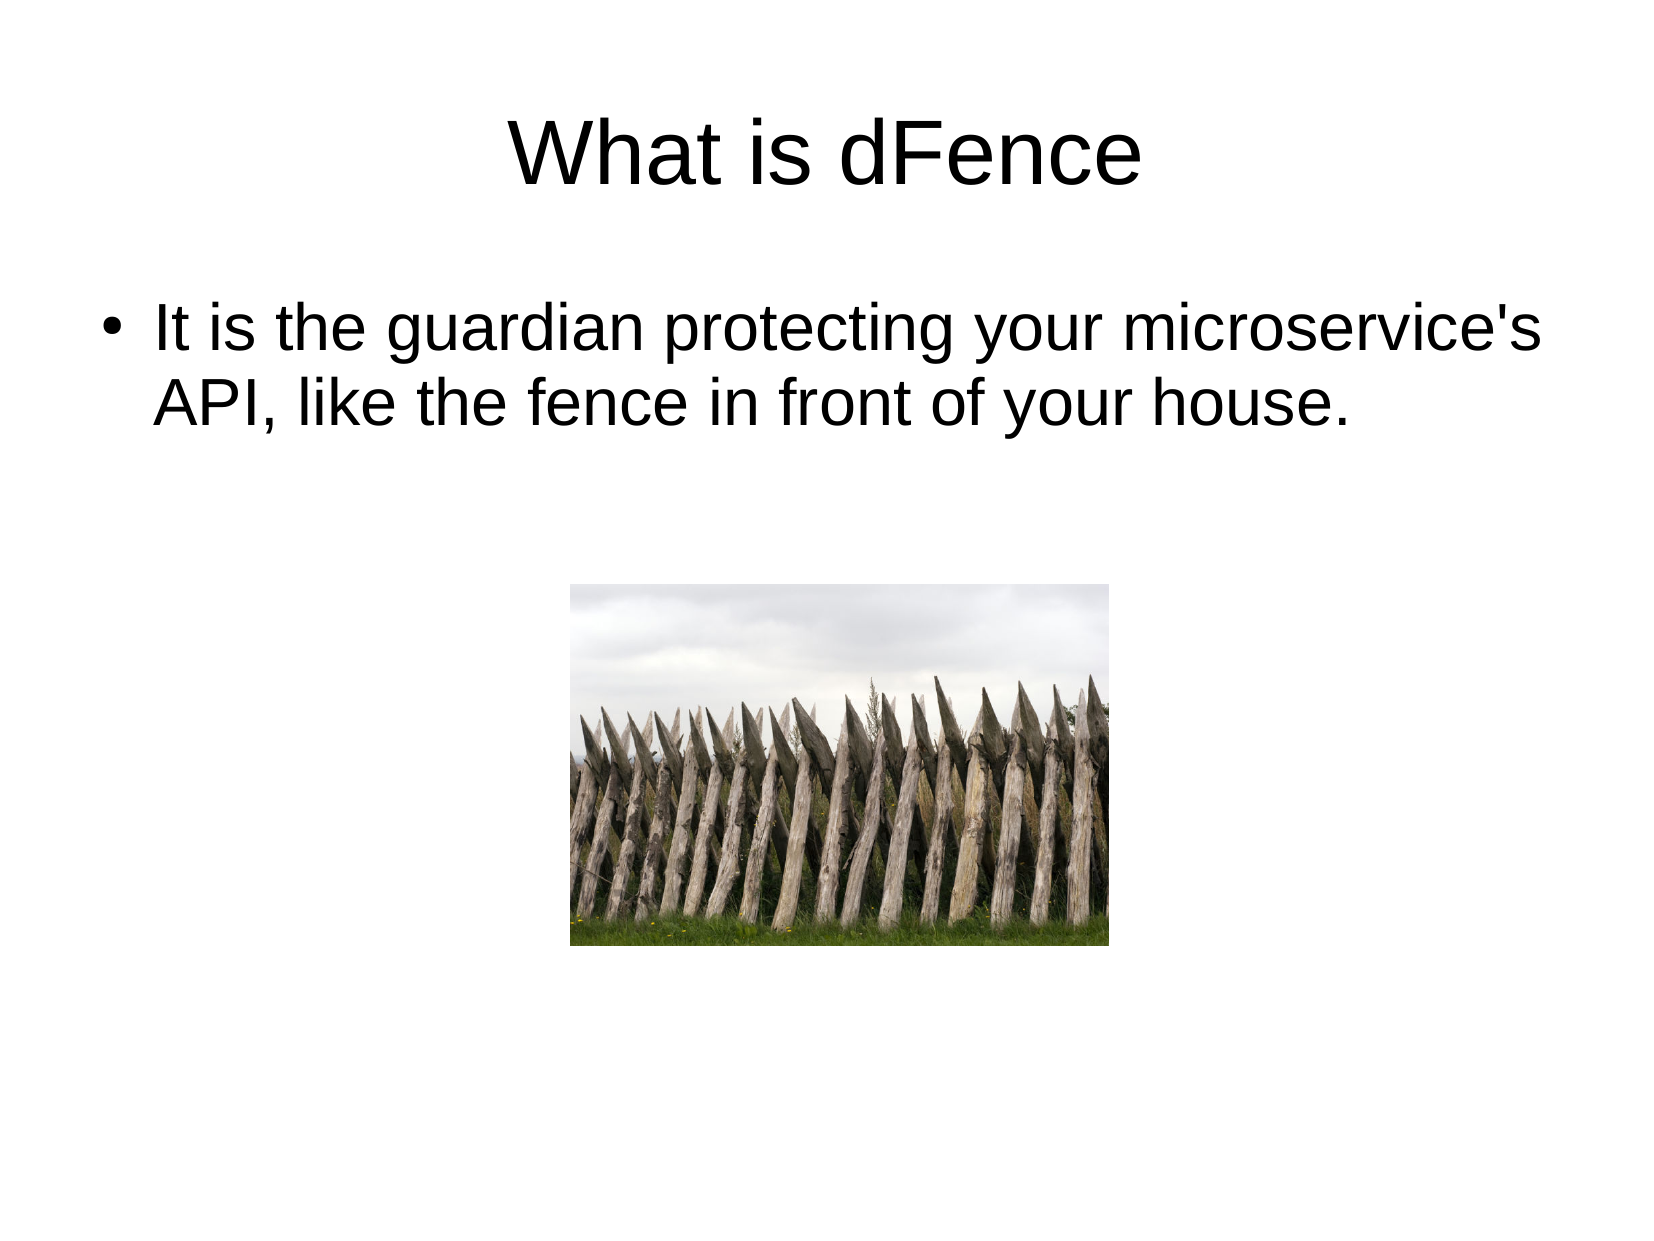

# What is dFence
It is the guardian protecting your microservice's API, like the fence in front of your house.